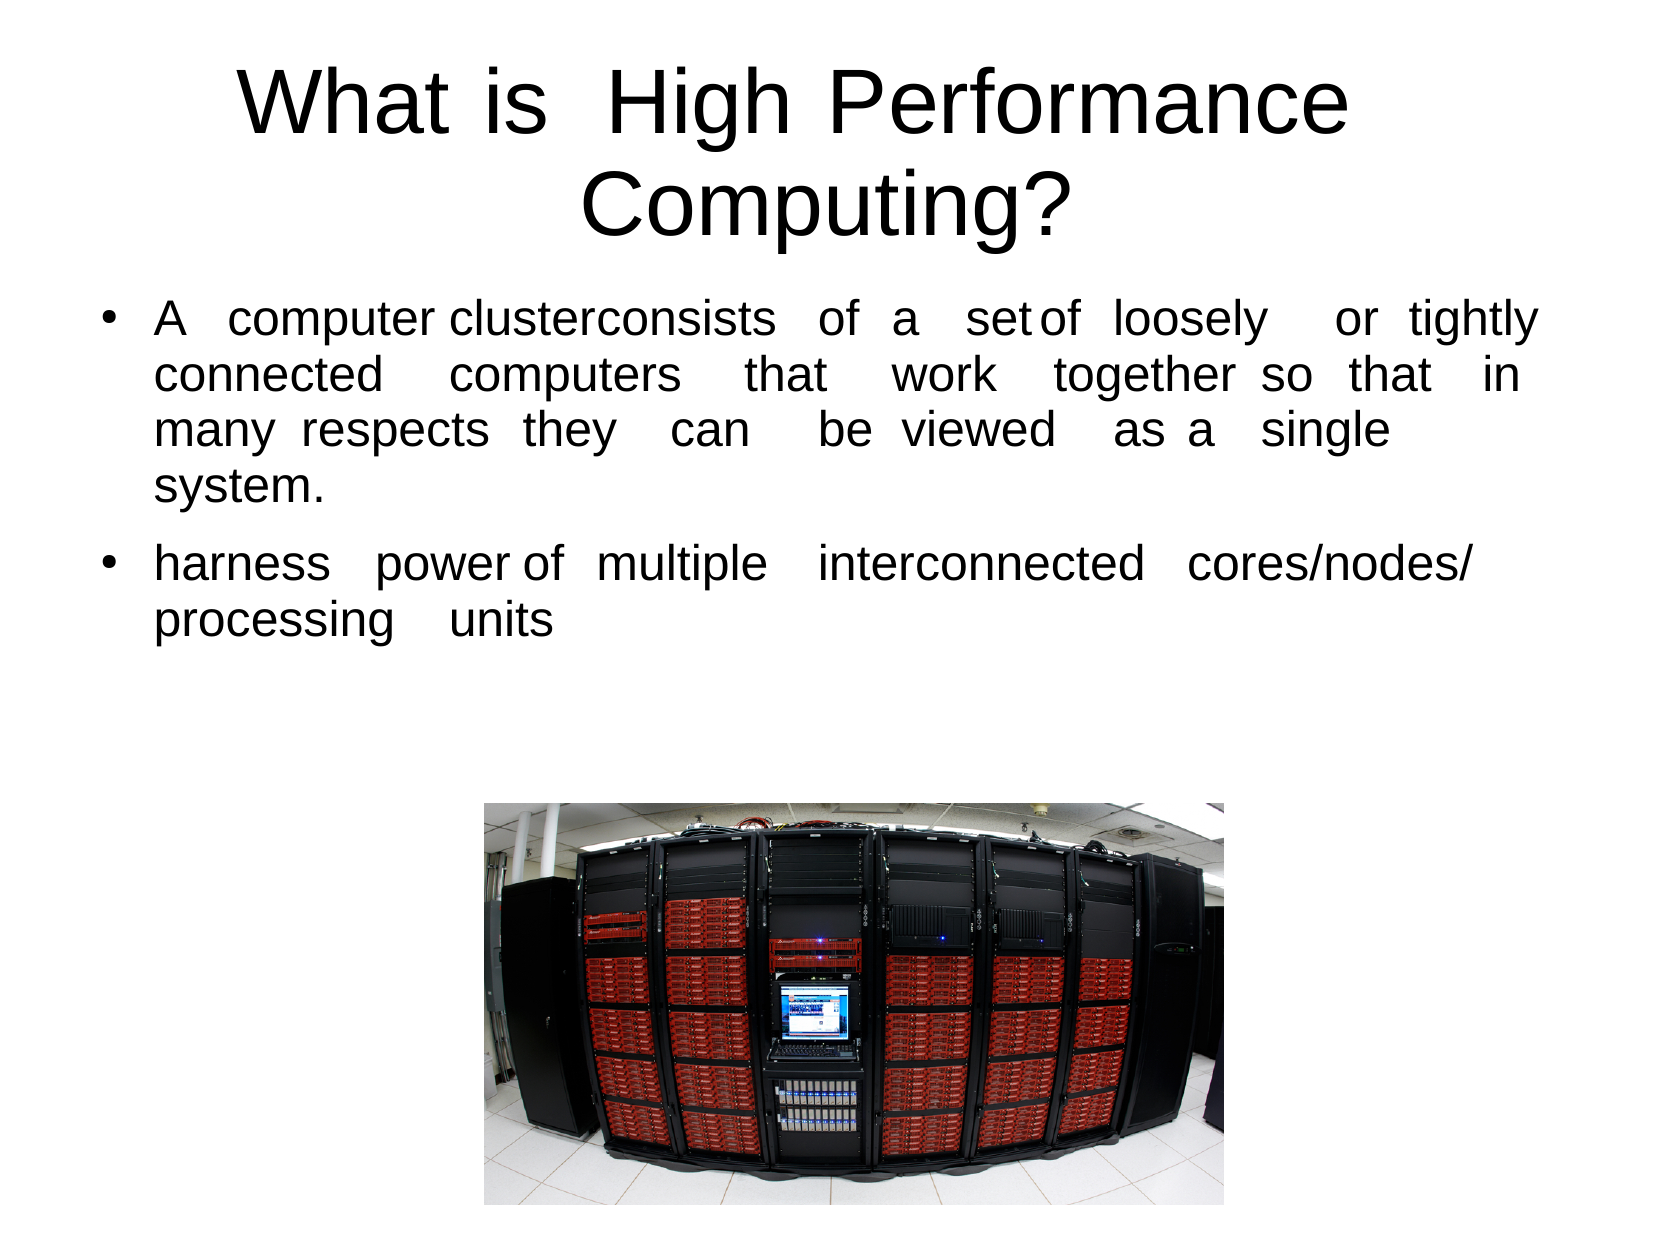

# What	 is 	High	Performance	Computing?
A	computer	cluster	consists	of	a	set	of	loosely	or	tightly	connected	computers	that	work	 together	so	 that	in	many	respects	they	can	be viewed	as	a	single	system.
harness	power	of	multiple	interconnected	cores/nodes/processing	units